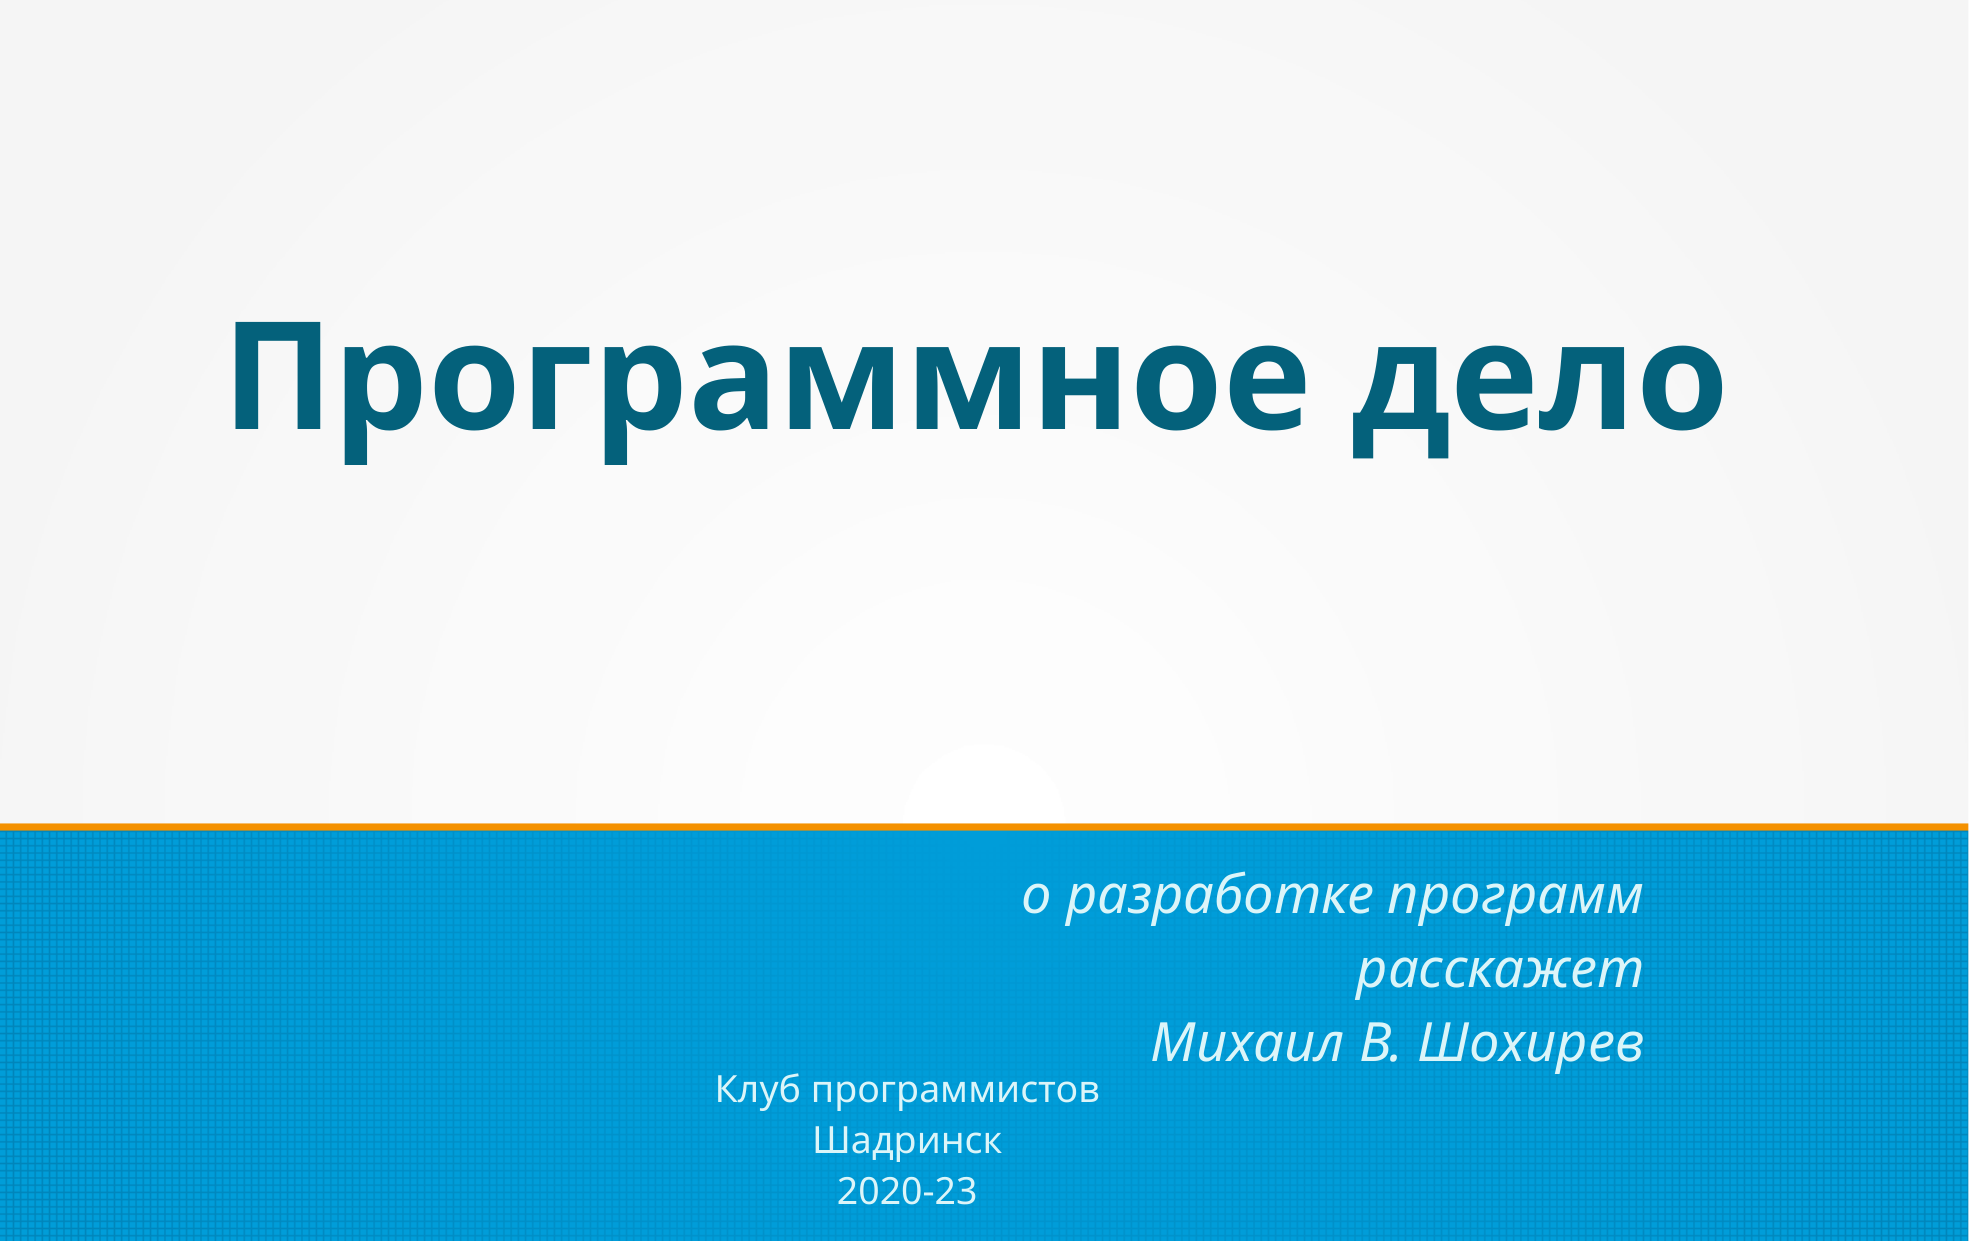

# Программное дело
о разработке программ расскажет
Михаил В. Шохирев
Клуб программистов
Шадринск
2020-23